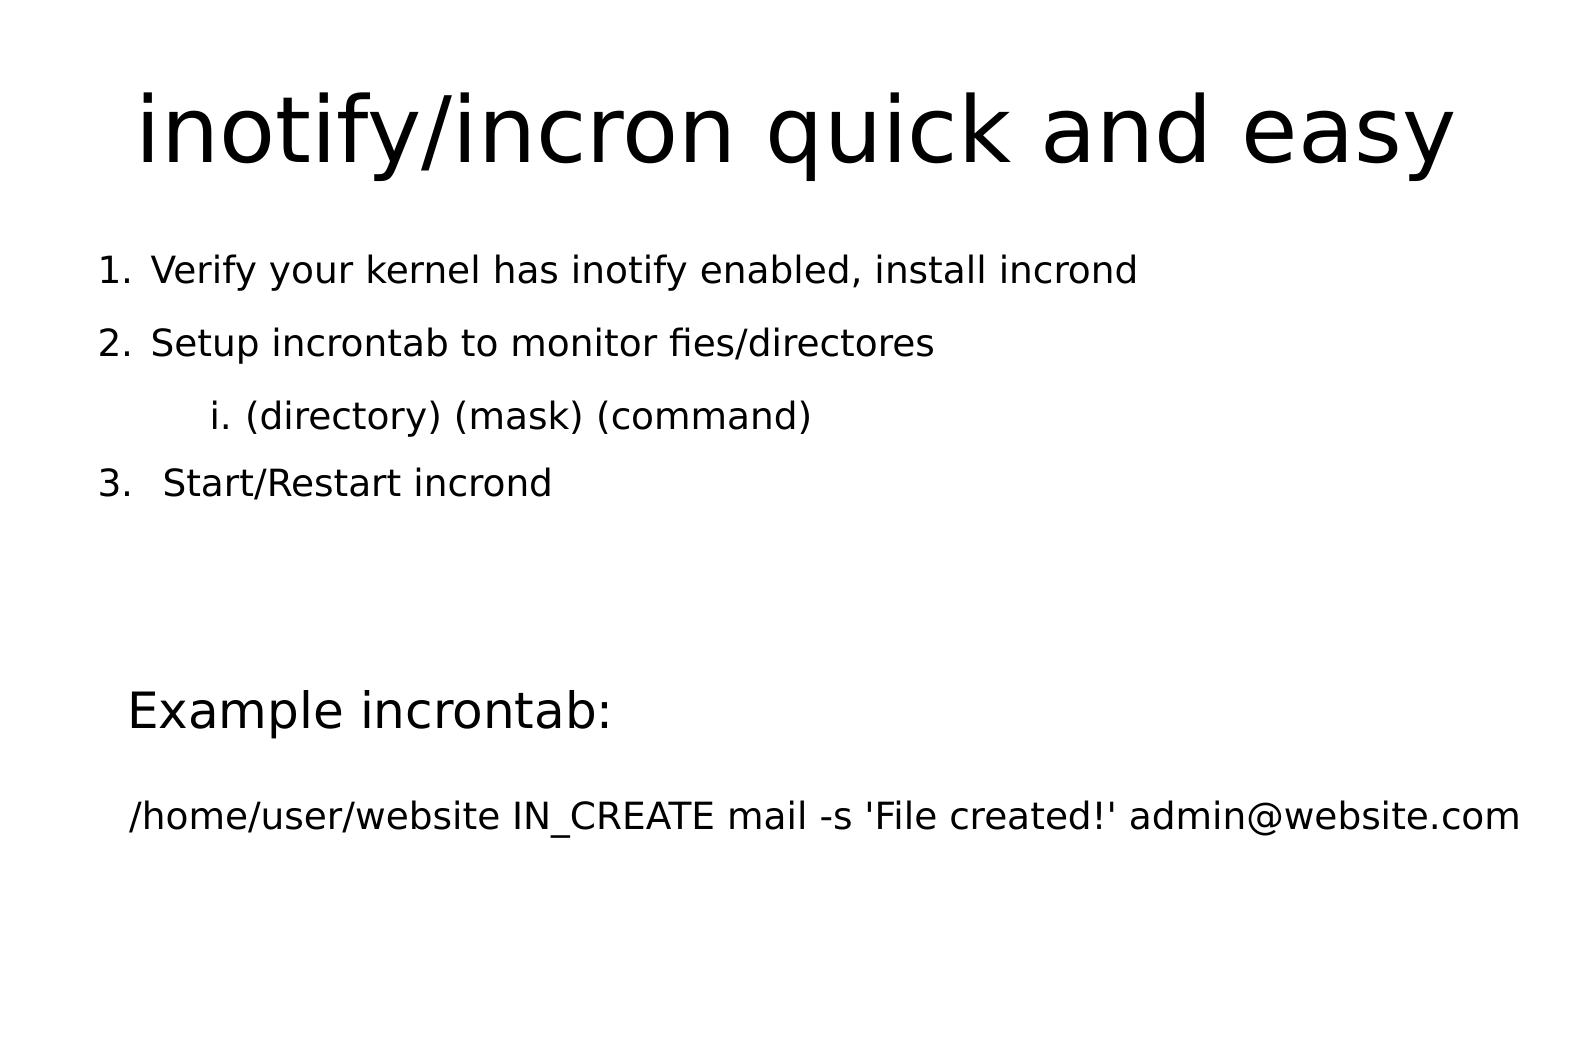

# inotify/incron quick and easy
Verify your kernel has inotify enabled, install incrond
Setup incrontab to monitor fies/directores
(directory) (mask) (command)
 Start/Restart incrond
Example incrontab:
/home/user/website IN_CREATE mail -s 'File created!' admin@website.com